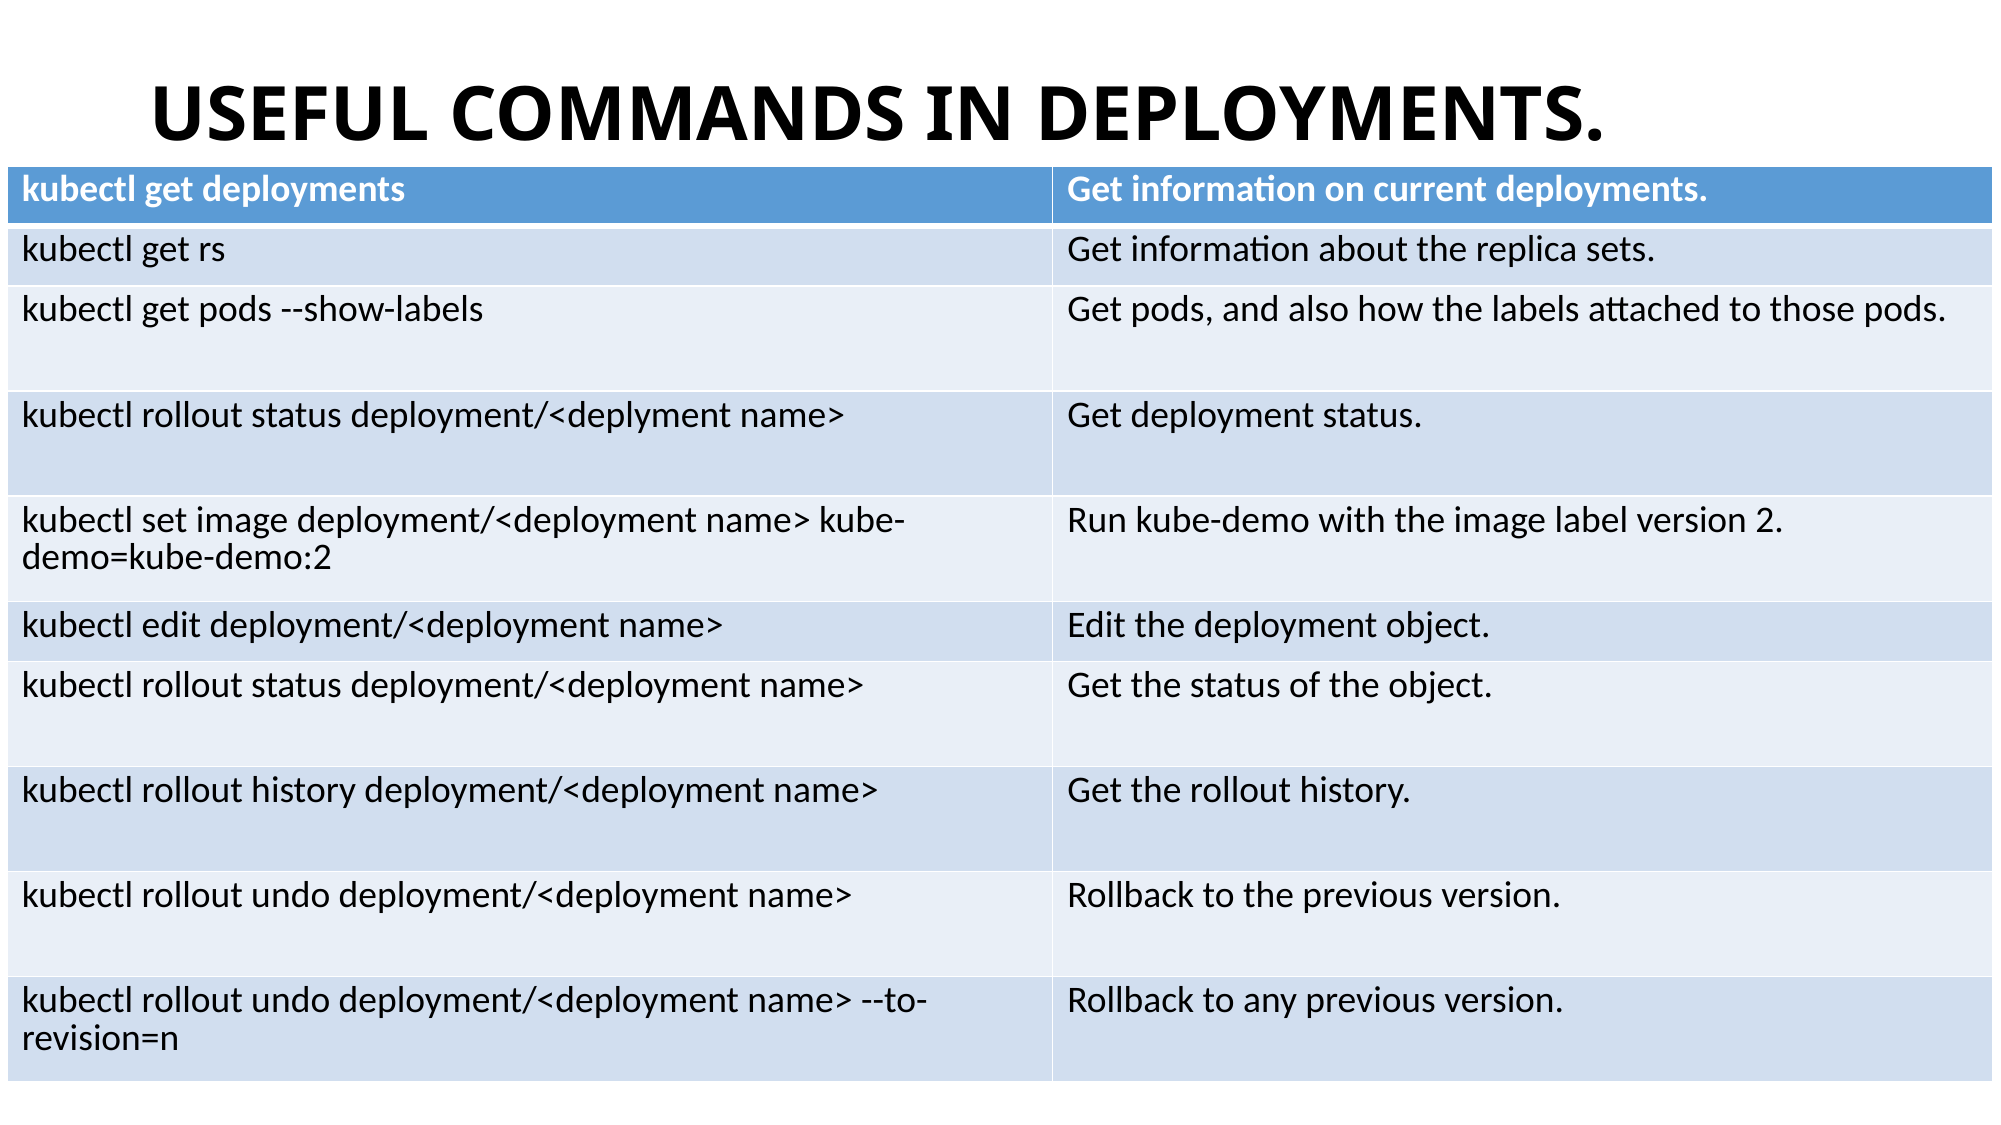

# USEFUL COMMANDS IN DEPLOYMENTS.
| kubectl get deployments | Get information on current deployments. |
| --- | --- |
| kubectl get rs | Get information about the replica sets. |
| kubectl get pods --show-labels | Get pods, and also how the labels attached to those pods. |
| kubectl rollout status deployment/<deplyment name> | Get deployment status. |
| kubectl set image deployment/<deployment name> kube-demo=kube-demo:2 | Run kube-demo with the image label version 2. |
| kubectl edit deployment/<deployment name> | Edit the deployment object. |
| kubectl rollout status deployment/<deployment name> | Get the status of the object. |
| kubectl rollout history deployment/<deployment name> | Get the rollout history. |
| kubectl rollout undo deployment/<deployment name> | Rollback to the previous version. |
| kubectl rollout undo deployment/<deployment name> --to-revision=n | Rollback to any previous version. |